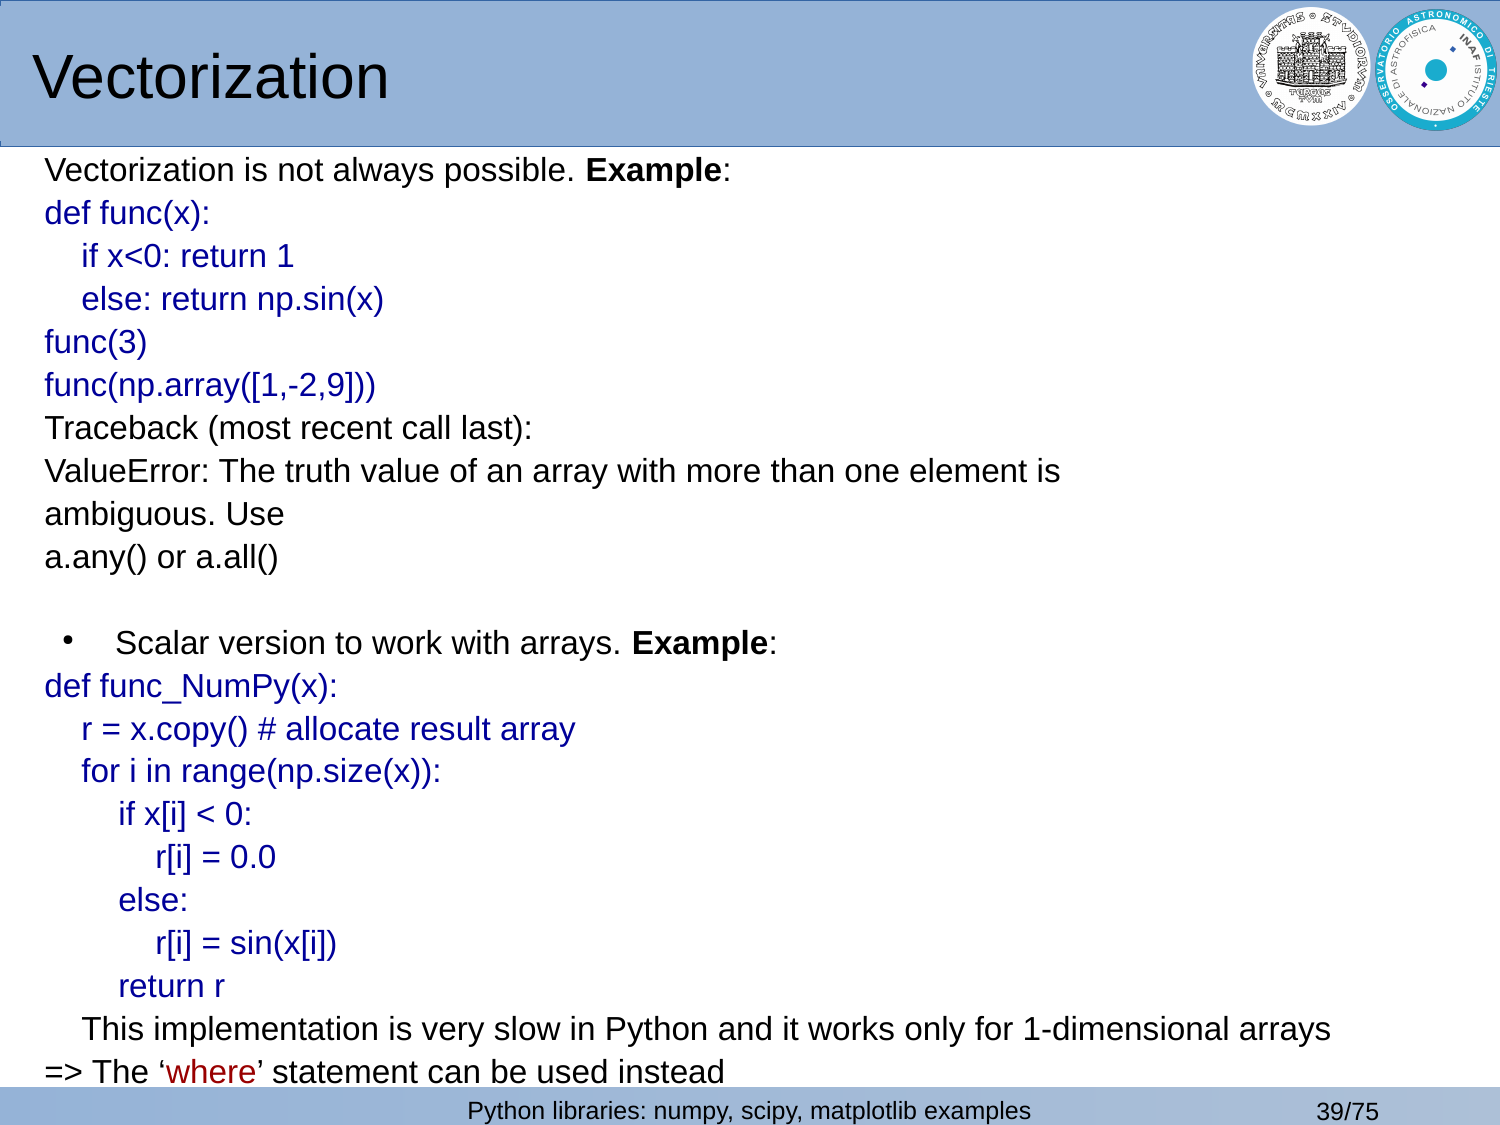

Vectorization
# Vectorization is not always possible. Example:
def func(x):
 if x<0: return 1
 else: return np.sin(x)
func(3)
func(np.array([1,-2,9]))
Traceback (most recent call last):
ValueError: The truth value of an array with more than one element is
ambiguous. Use
a.any() or a.all()
Scalar version to work with arrays. Example:
def func_NumPy(x):
 r = x.copy() # allocate result array
 for i in range(np.size(x)):
 if x[i] < 0:
 r[i] = 0.0
 else:
 r[i] = sin(x[i])
 return r
 This implementation is very slow in Python and it works only for 1-dimensional arrays
=> The ‘where’ statement can be used instead